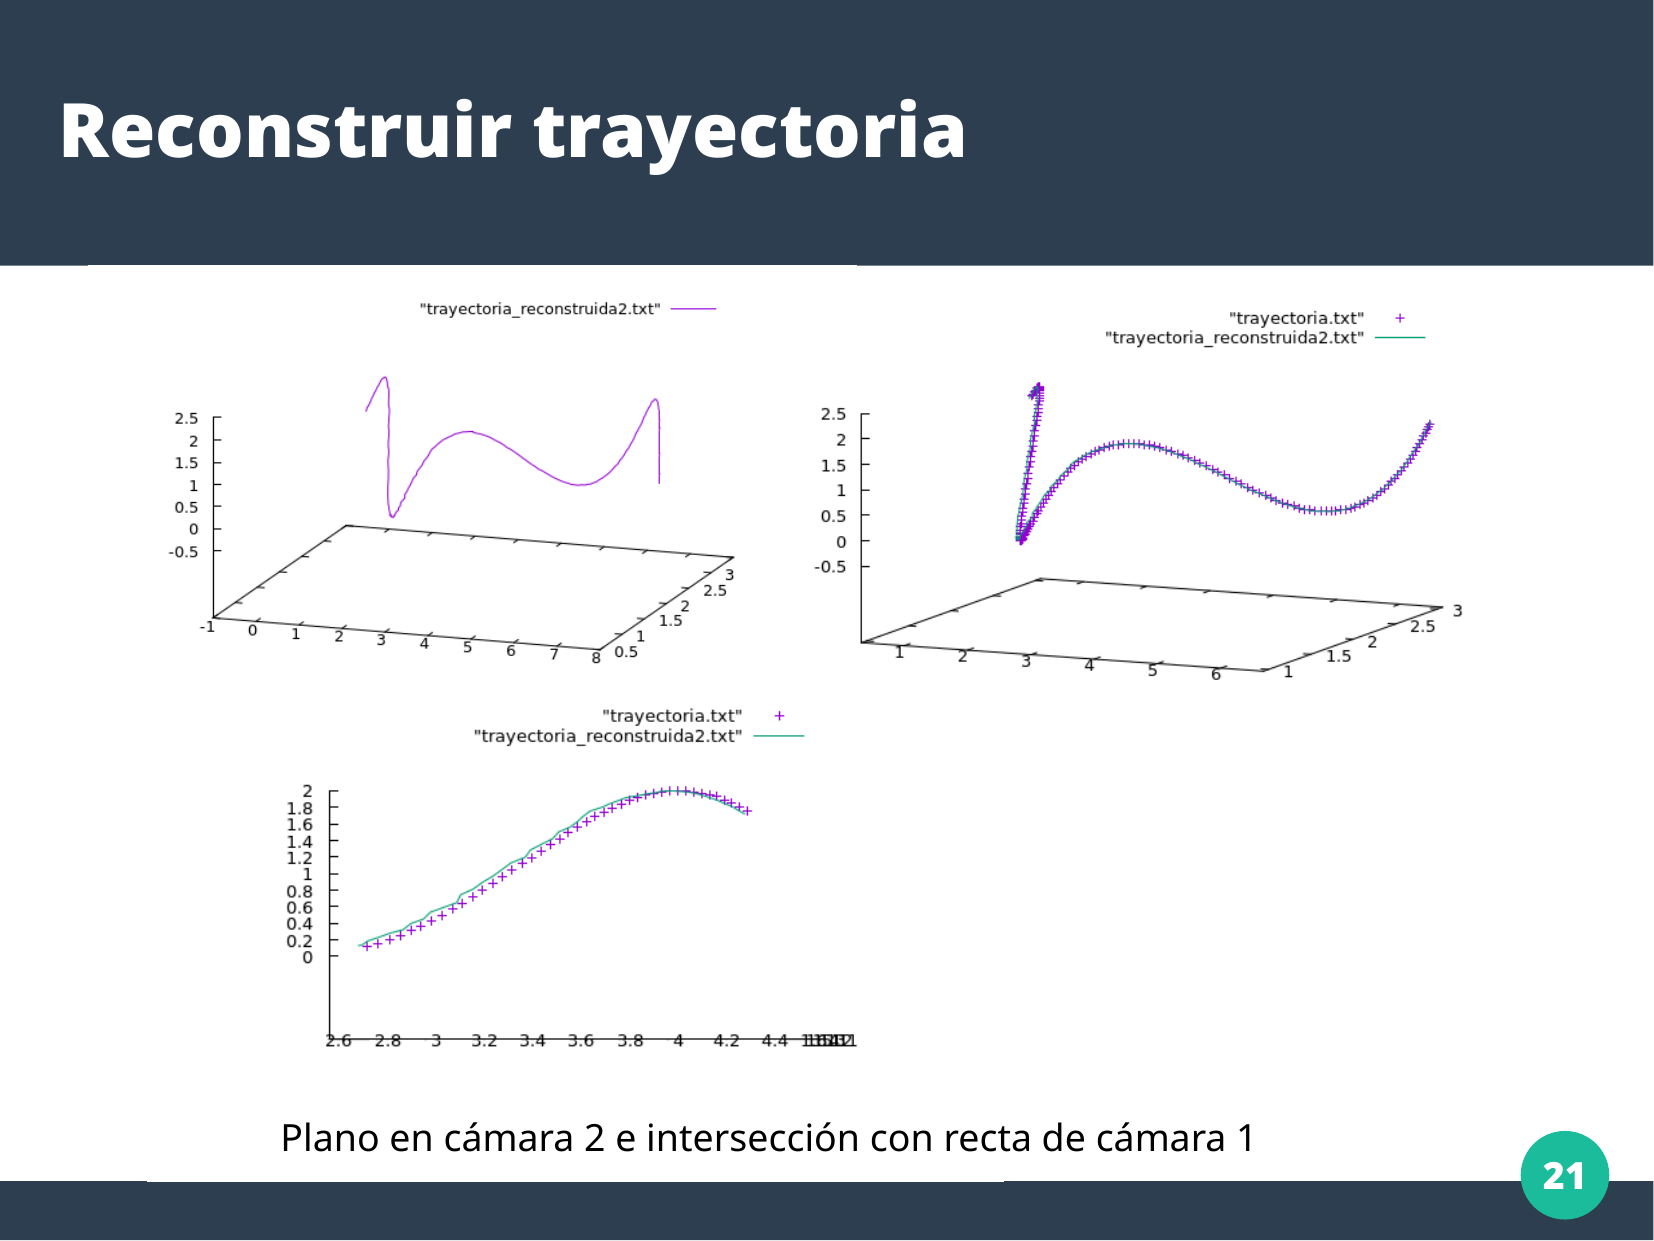

# Reconstruir trayectoria
Plano en cámara 2 e intersección con recta de cámara 1
21